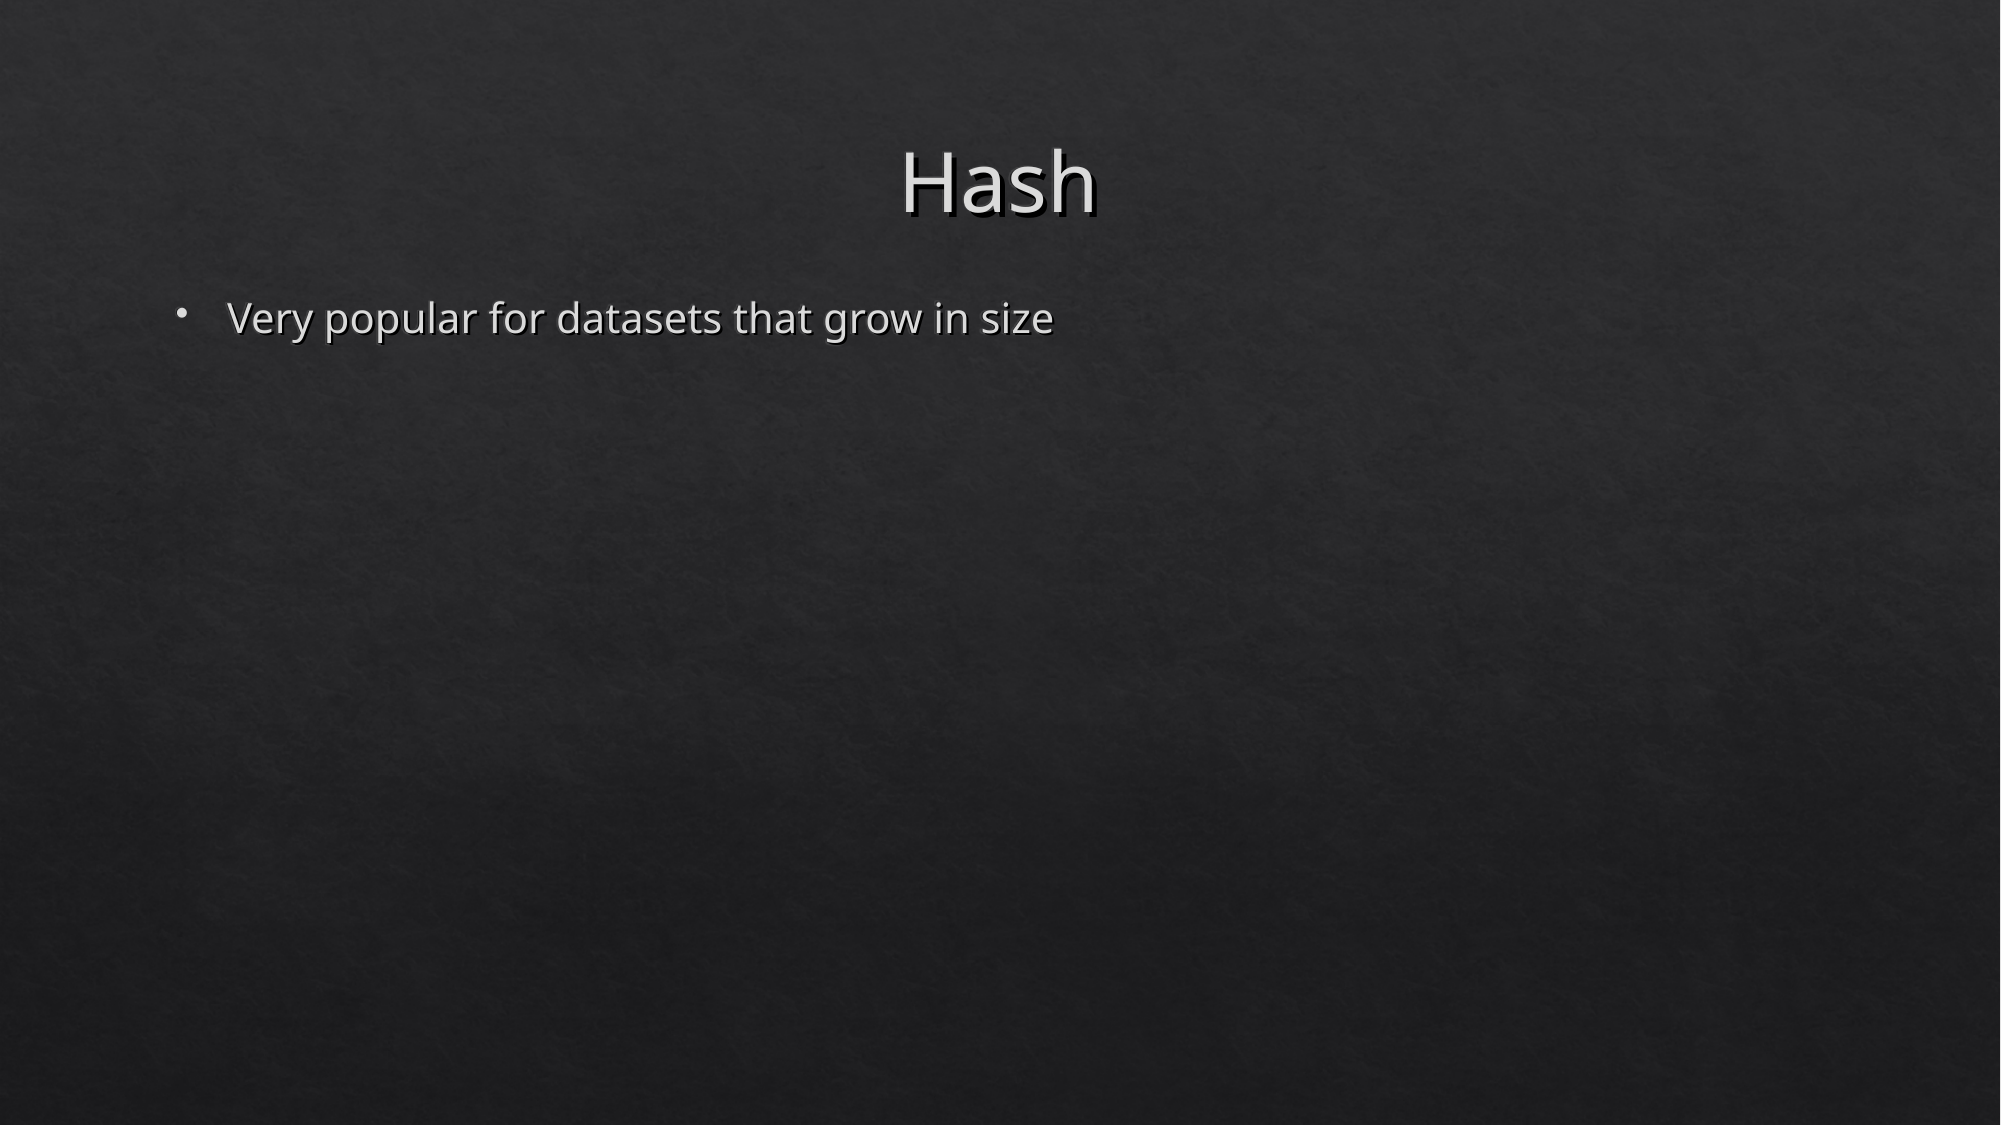

# Hash
Very popular for datasets that grow in size